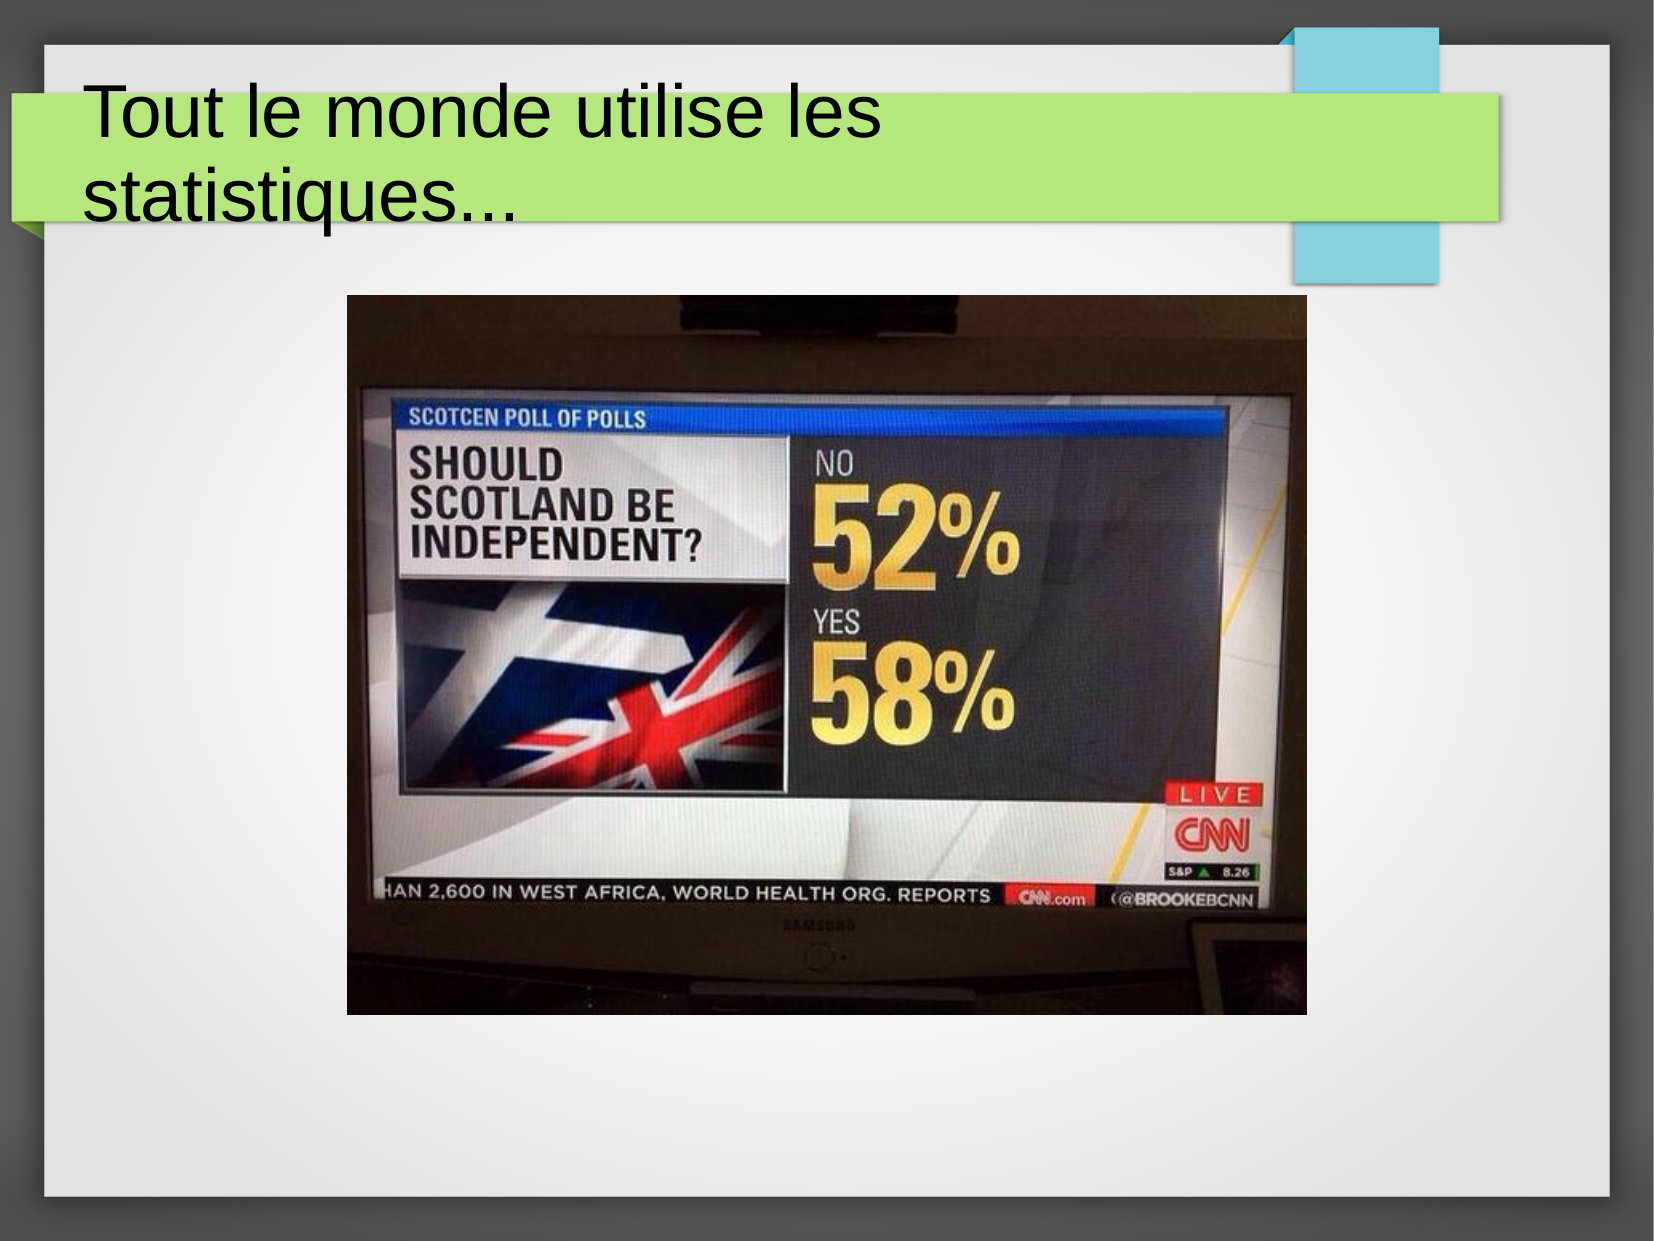

# Tout le monde utilise les statistiques...